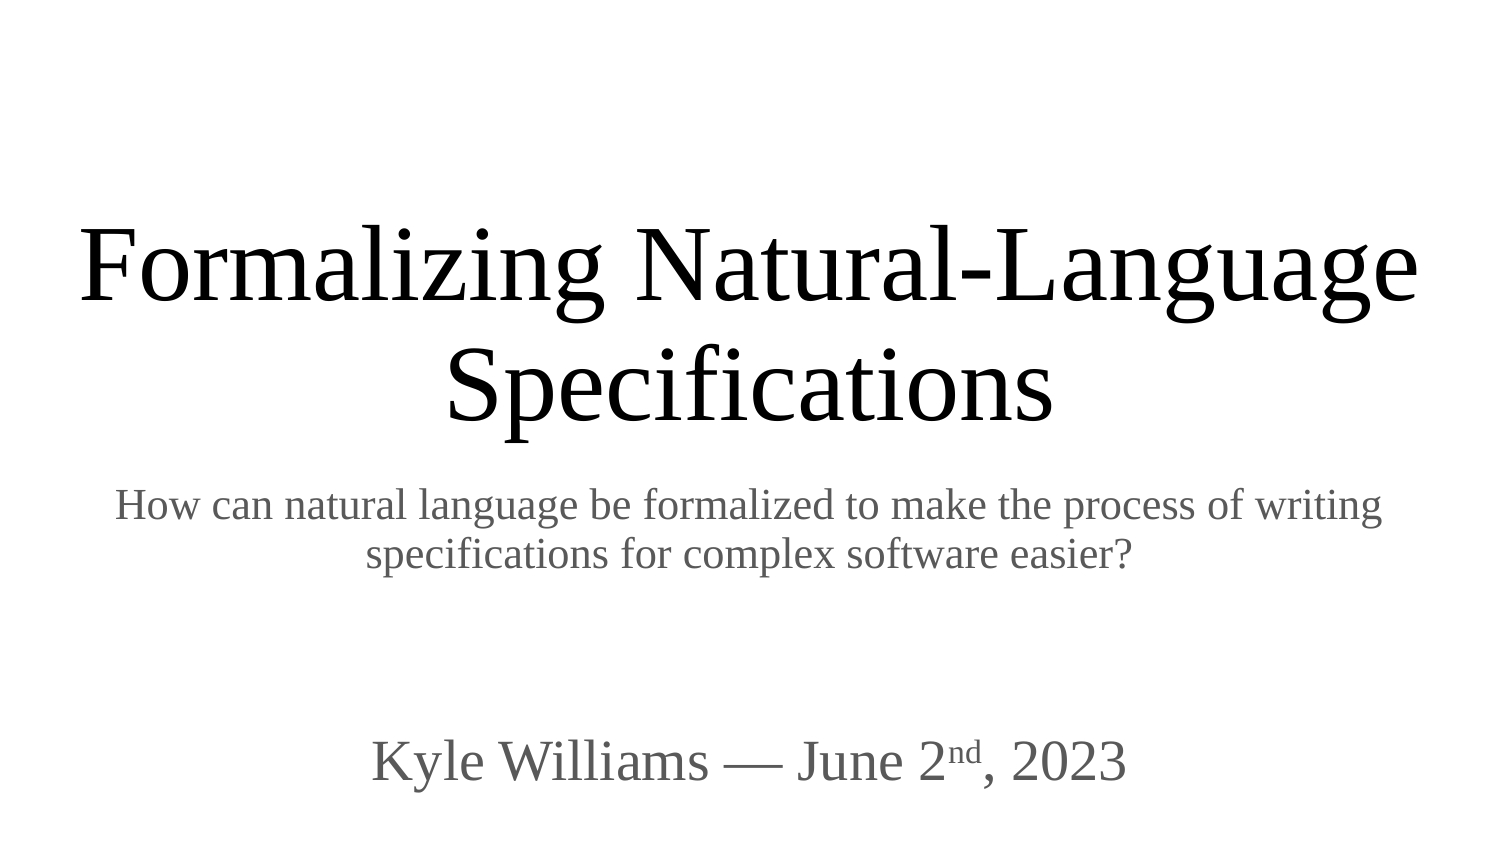

# Formalizing Natural-Language Specifications
How can natural language be formalized to make the process of writing specifications for complex software easier?
Kyle Williams — June 2nd, 2023